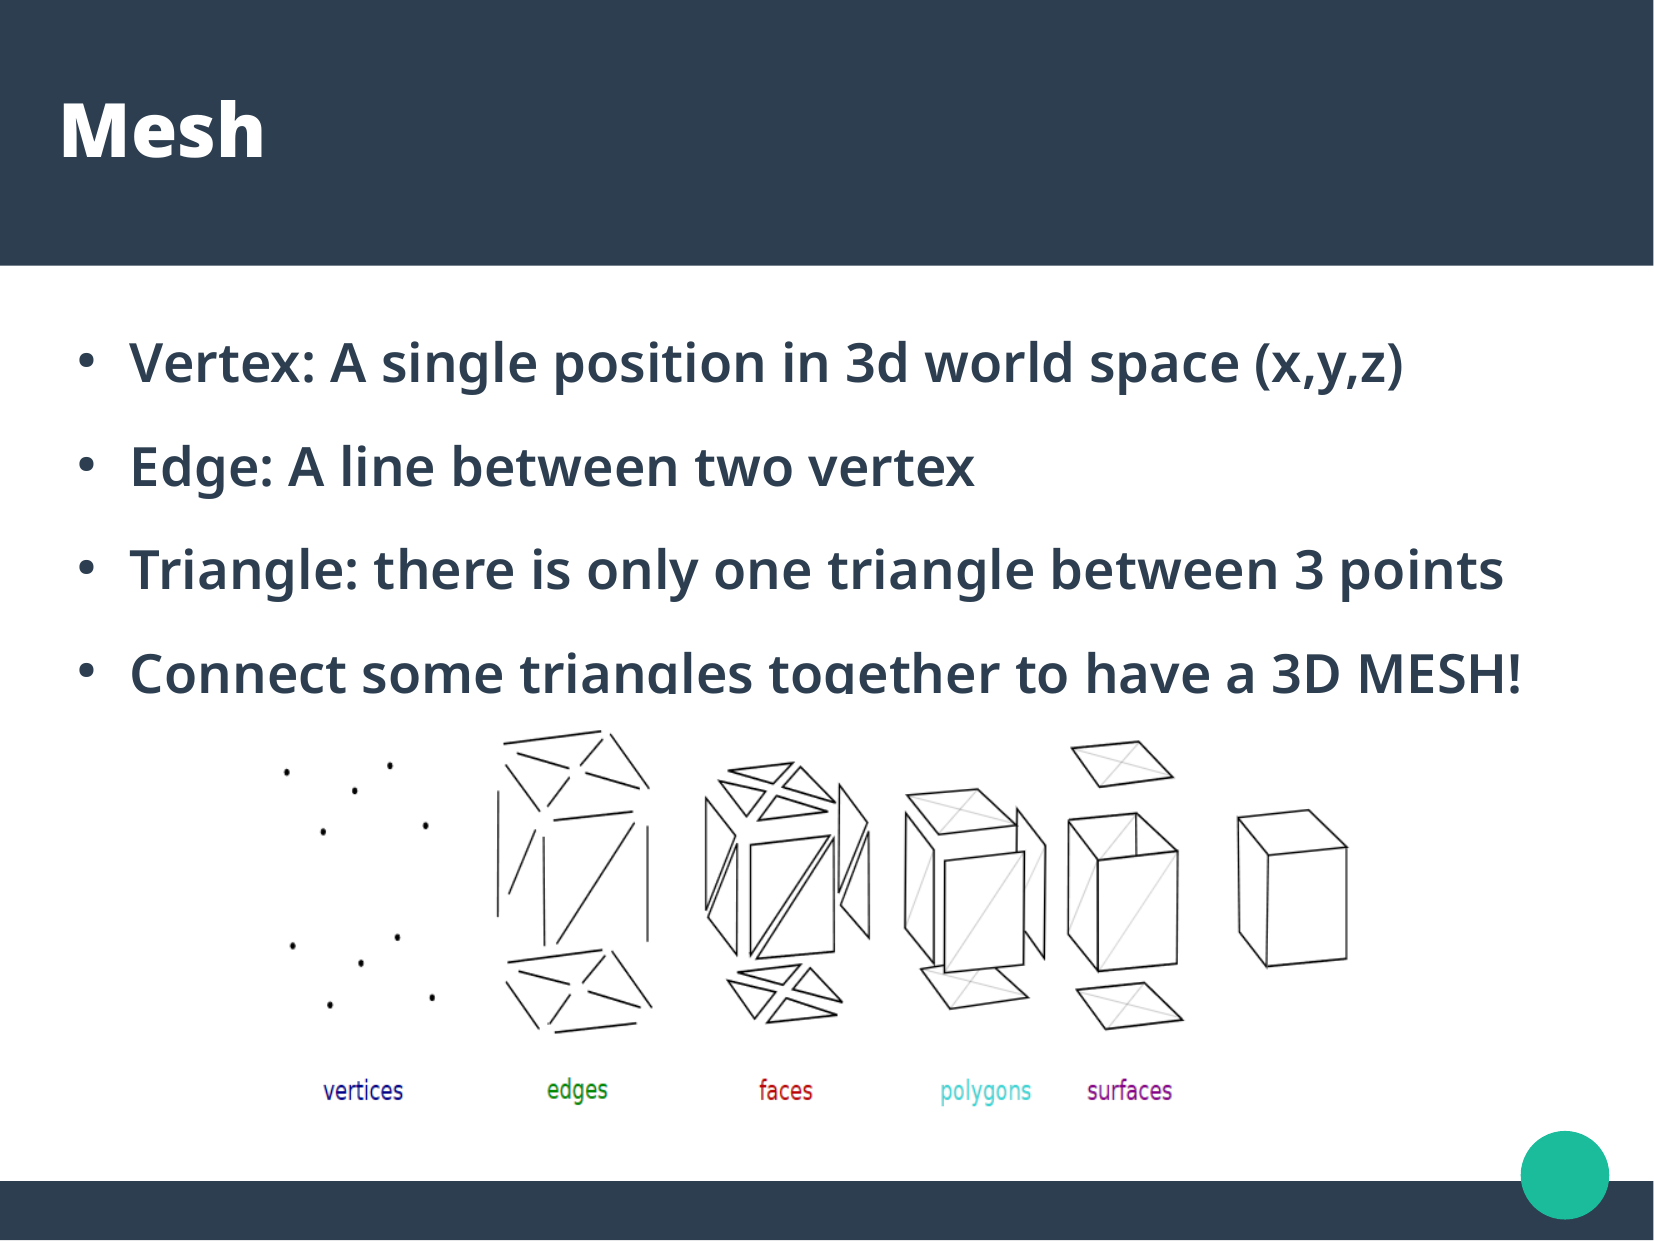

# Mesh
Vertex: A single position in 3d world space (x,y,z)
Edge: A line between two vertex
Triangle: there is only one triangle between 3 points
Connect some triangles together to have a 3D MESH!